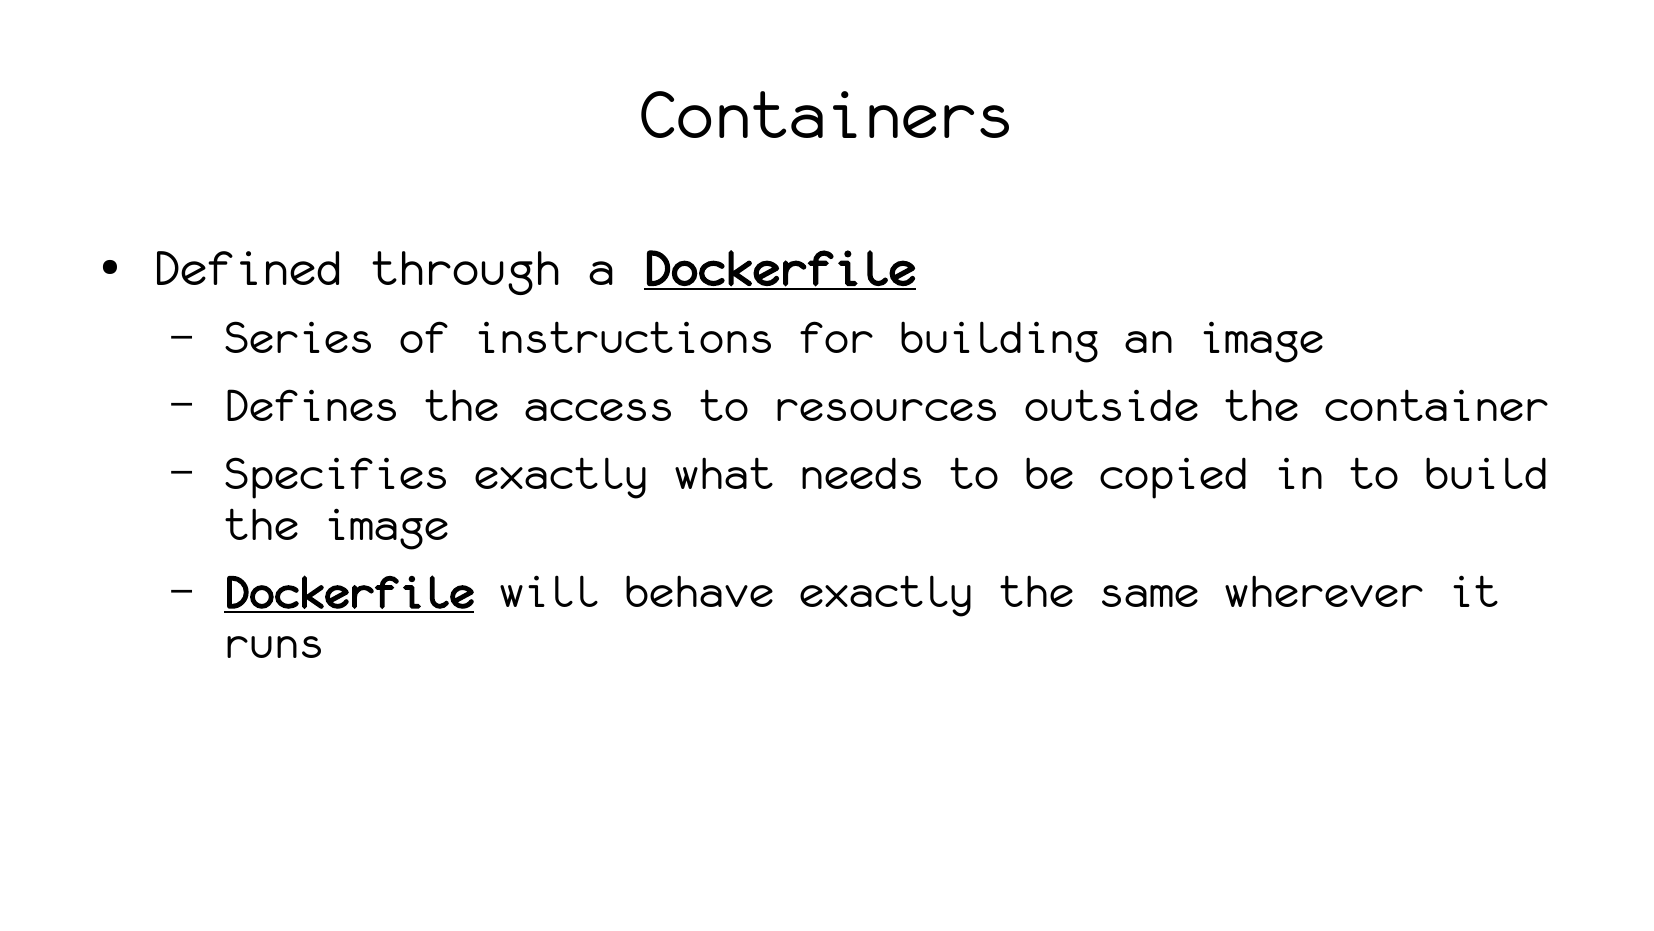

Containers
# Defined through a Dockerfile
Series of instructions for building an image
Defines the access to resources outside the container
Specifies exactly what needs to be copied in to build the image
Dockerfile will behave exactly the same wherever it runs